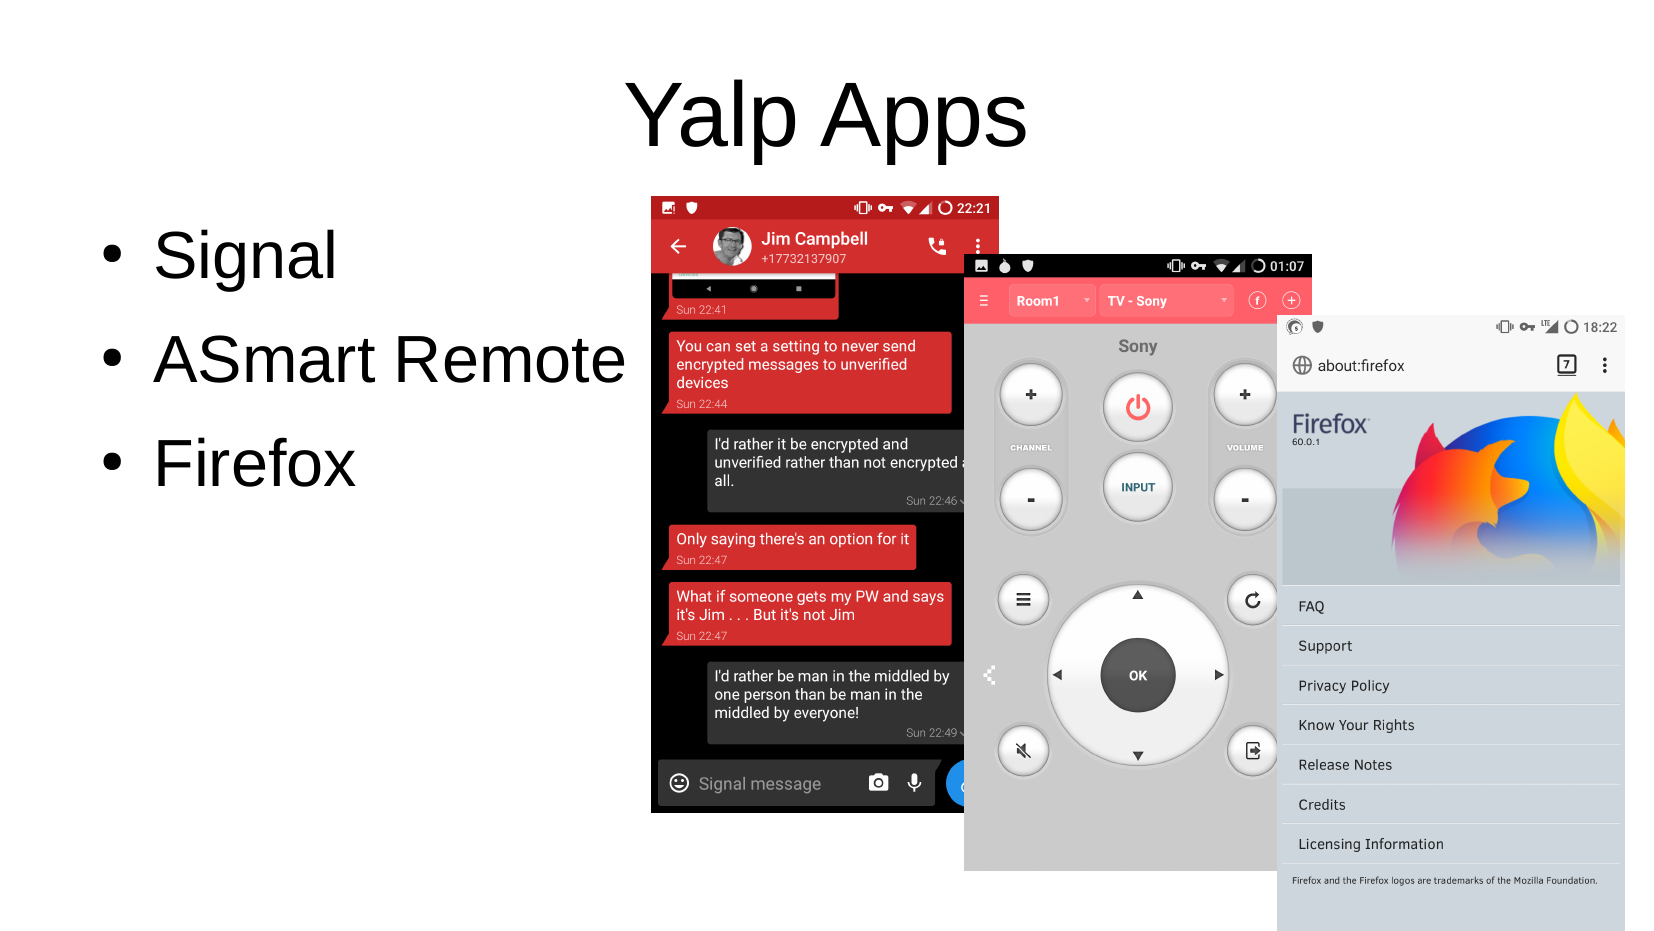

# Yalp Apps
Signal
ASmart Remote
Firefox